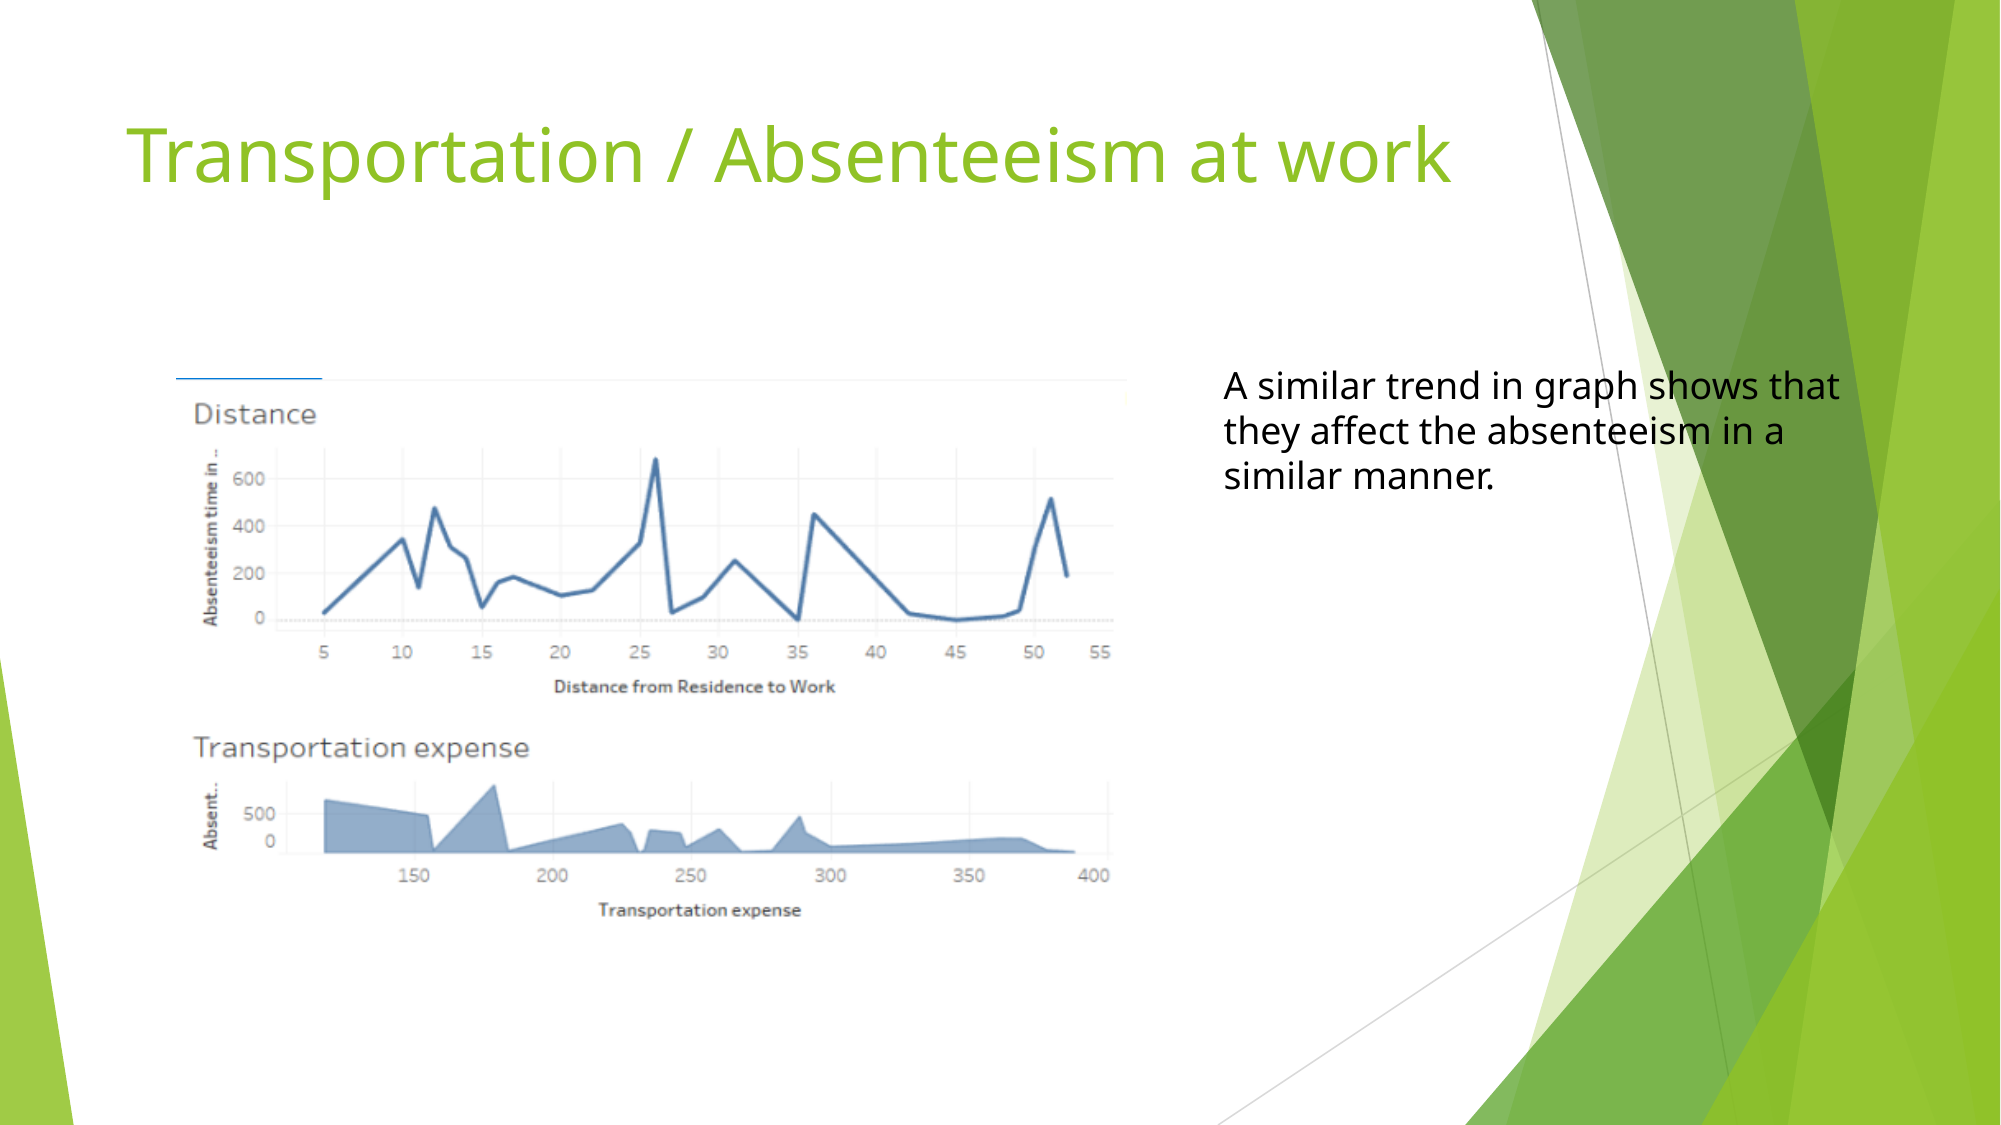

# Transportation / Absenteeism at work
A similar trend in graph shows that they affect the absenteeism in a similar manner.